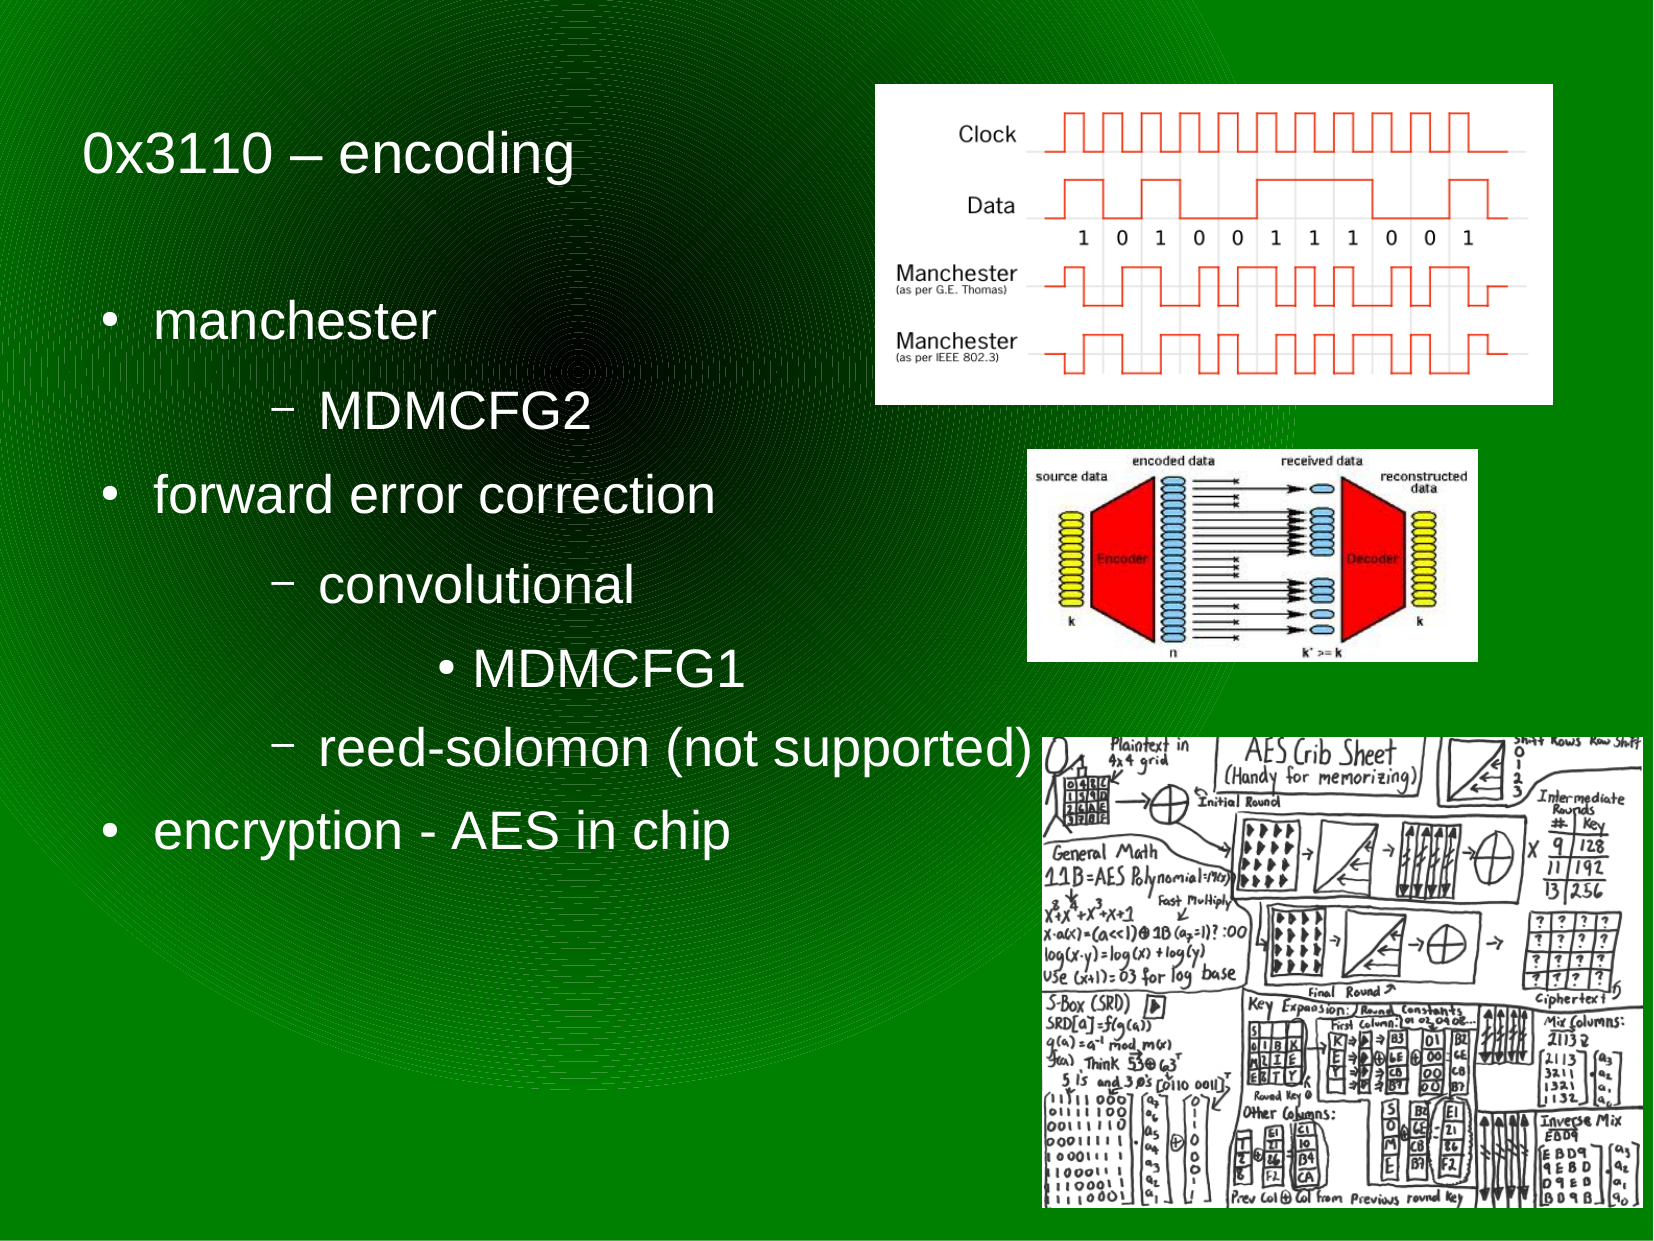

# 0x3110 – encoding
manchester
MDMCFG2
forward error correction
convolutional
MDMCFG1
reed-solomon (not supported)
encryption - AES in chip